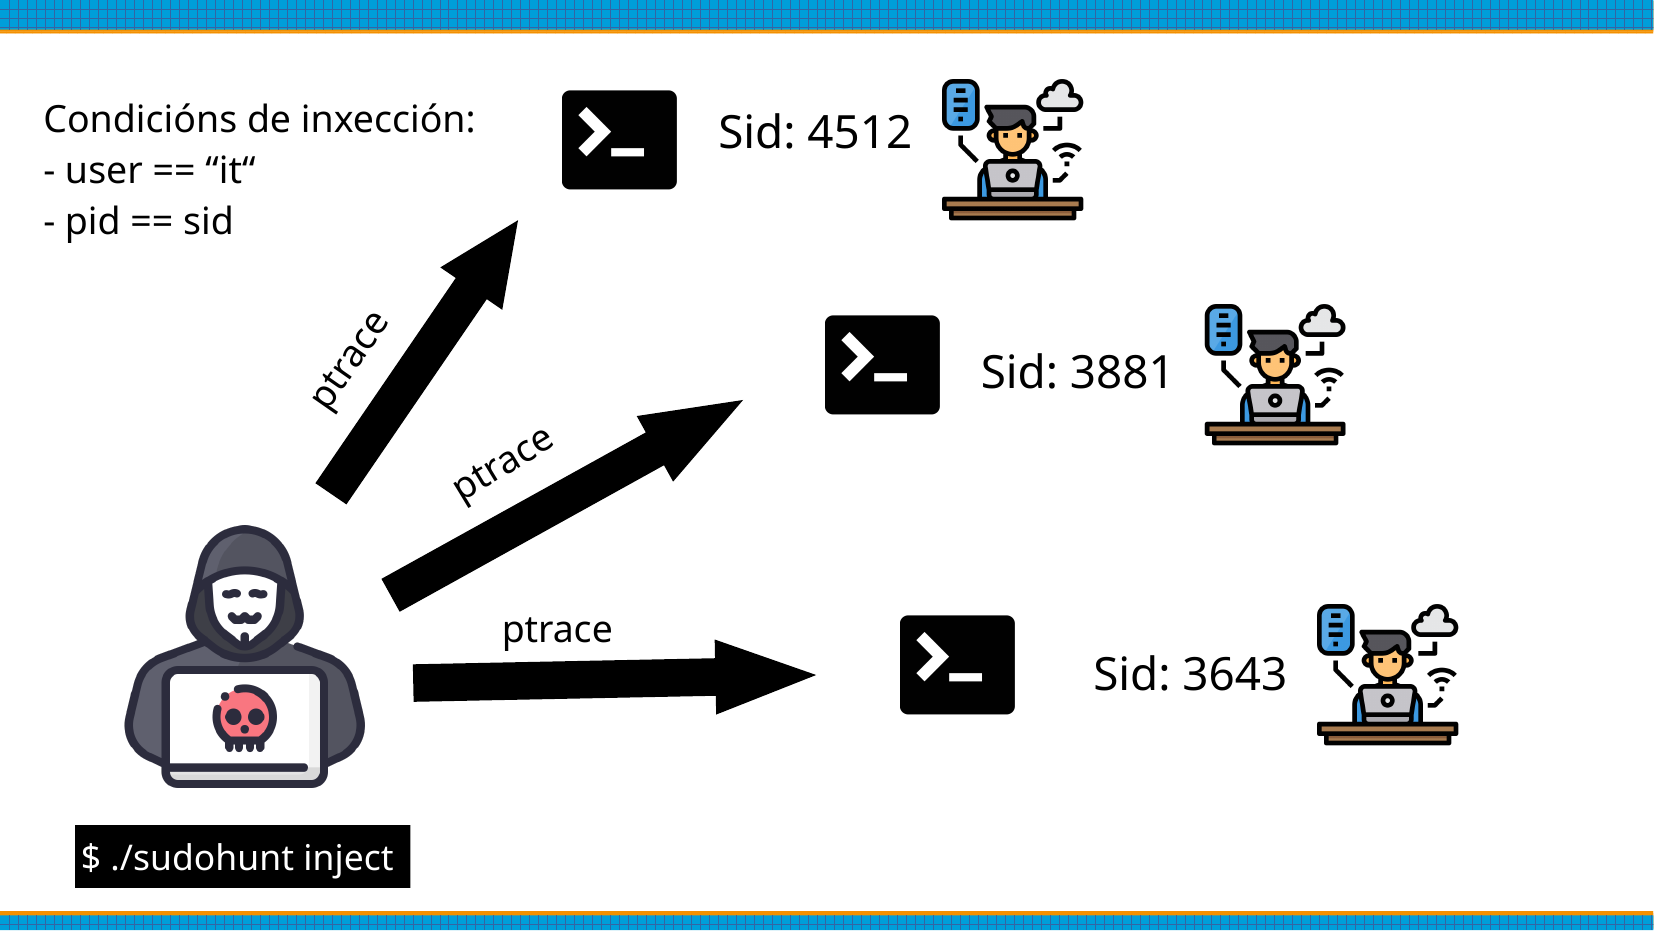

Condicións de inxección:
- user == “it“
- pid == sid
Sid: 4512
ptrace
Sid: 3881
ptrace
ptrace
Sid: 3643
$ ./sudohunt inject